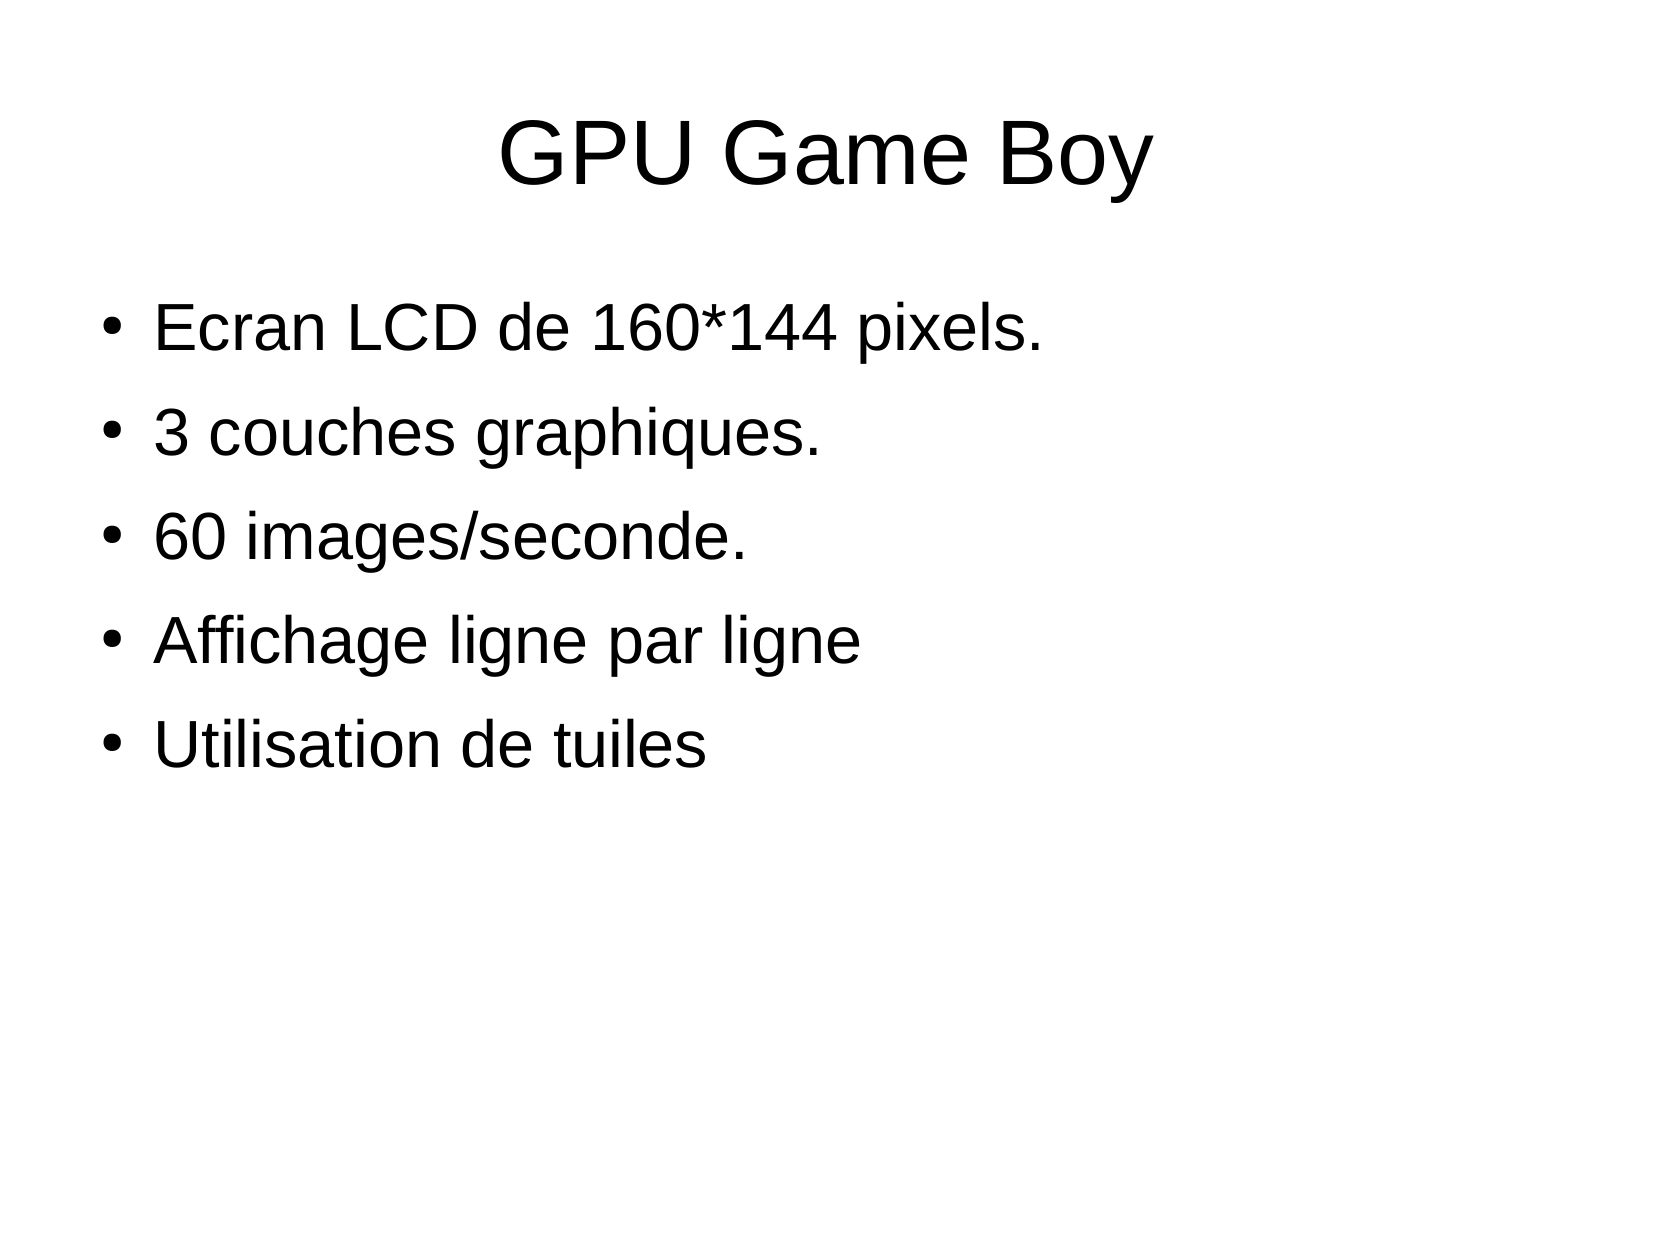

# GPU Game Boy
Ecran LCD de 160*144 pixels.
3 couches graphiques.
60 images/seconde.
Affichage ligne par ligne
Utilisation de tuiles